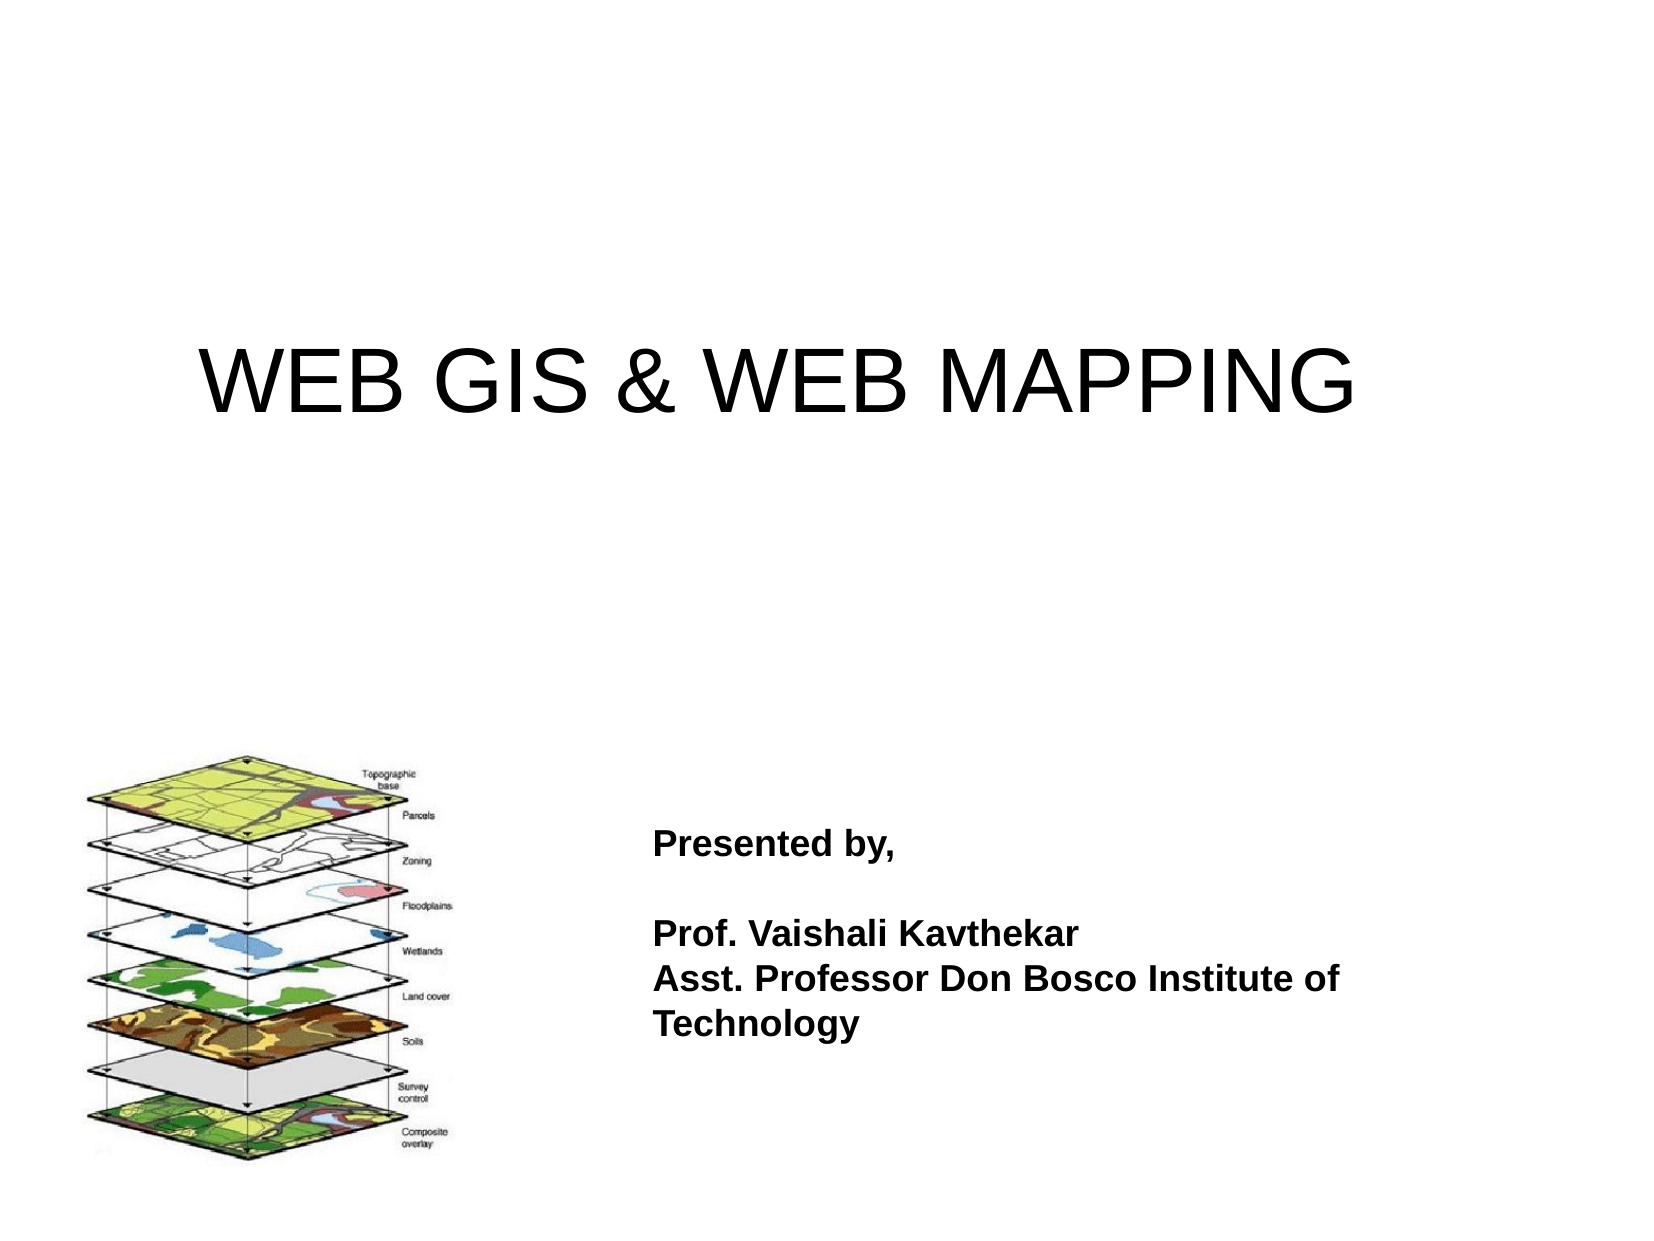

# WEB GIS & WEB MAPPING
Presented by,
Prof. Vaishali Kavthekar
Asst. Professor Don Bosco Institute of Technology